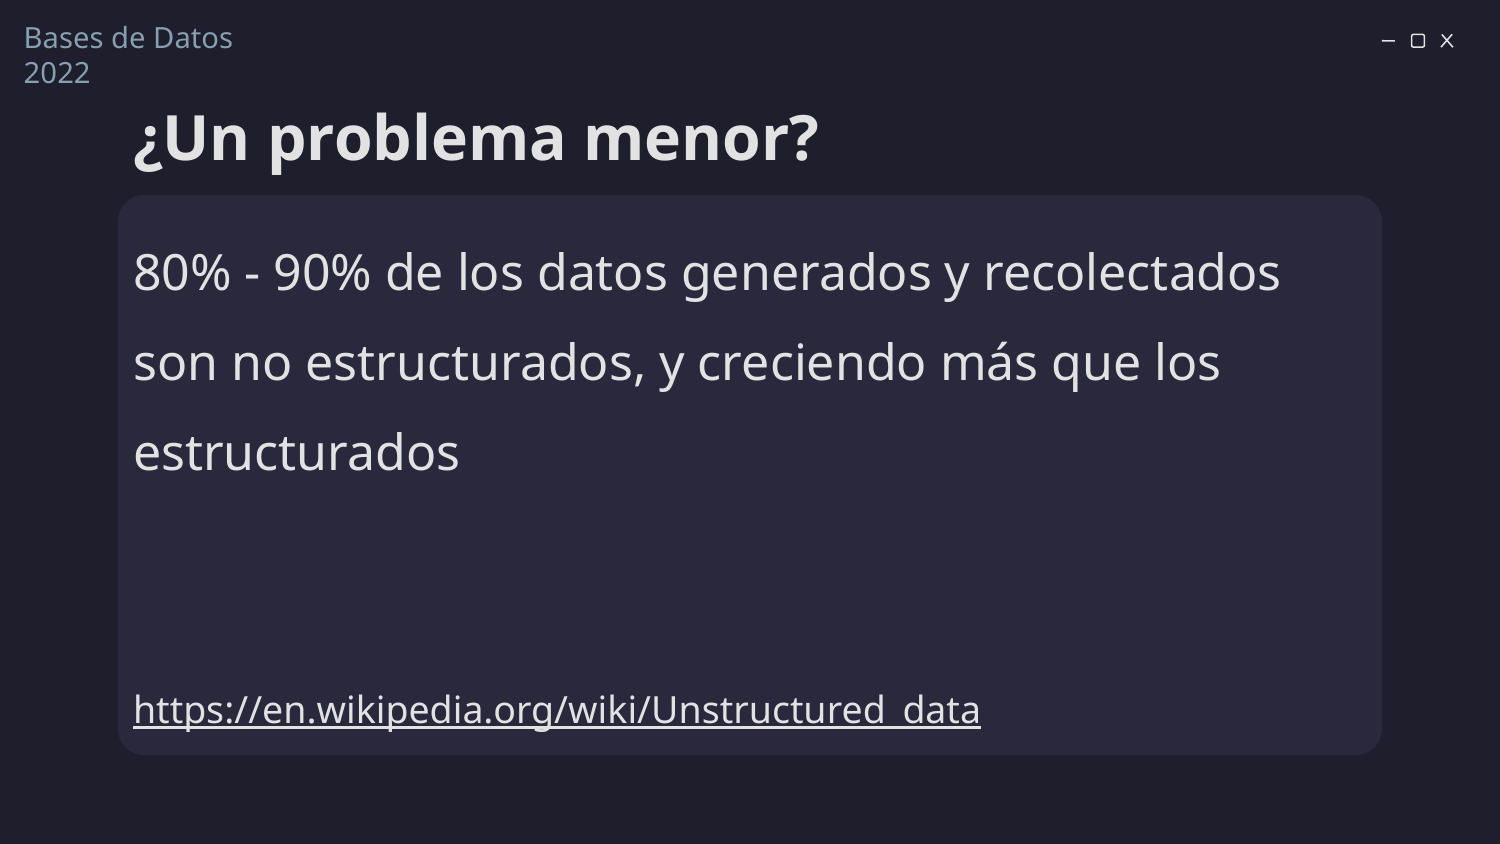

# ¿Un problema menor?
80% - 90% de los datos generados y recolectados son no estructurados, y creciendo más que los estructurados
https://en.wikipedia.org/wiki/Unstructured_data